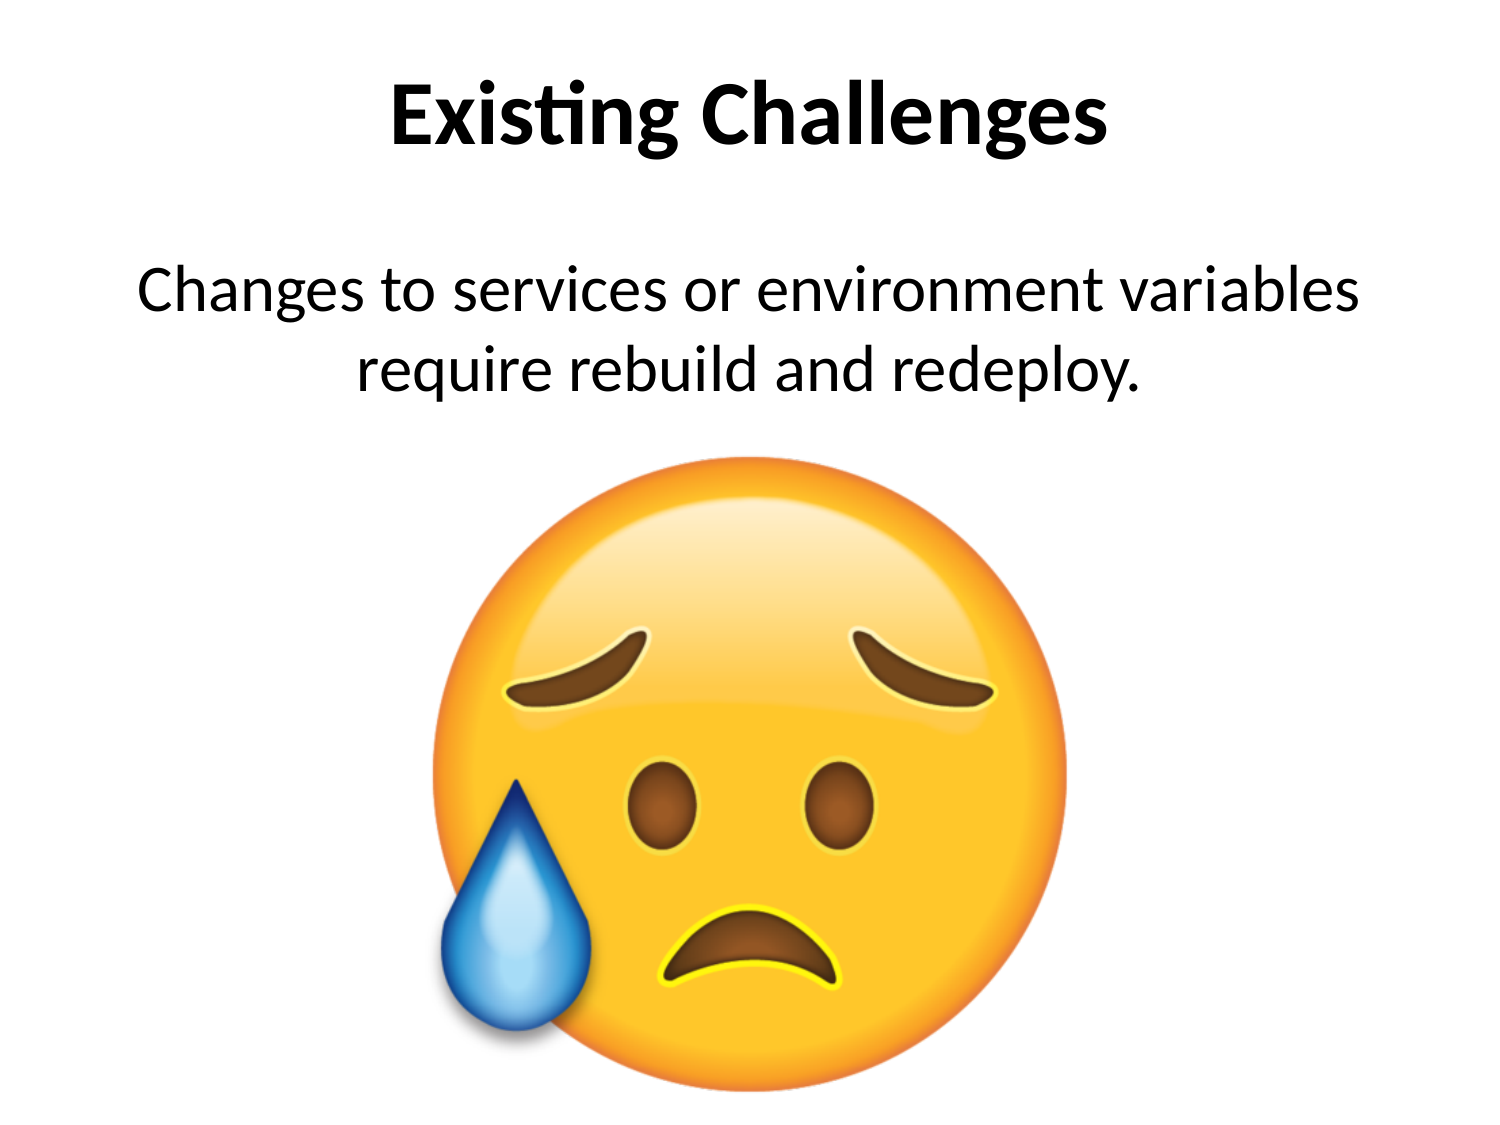

# Existing Challenges
Changes to services or environment variables require rebuild and redeploy.